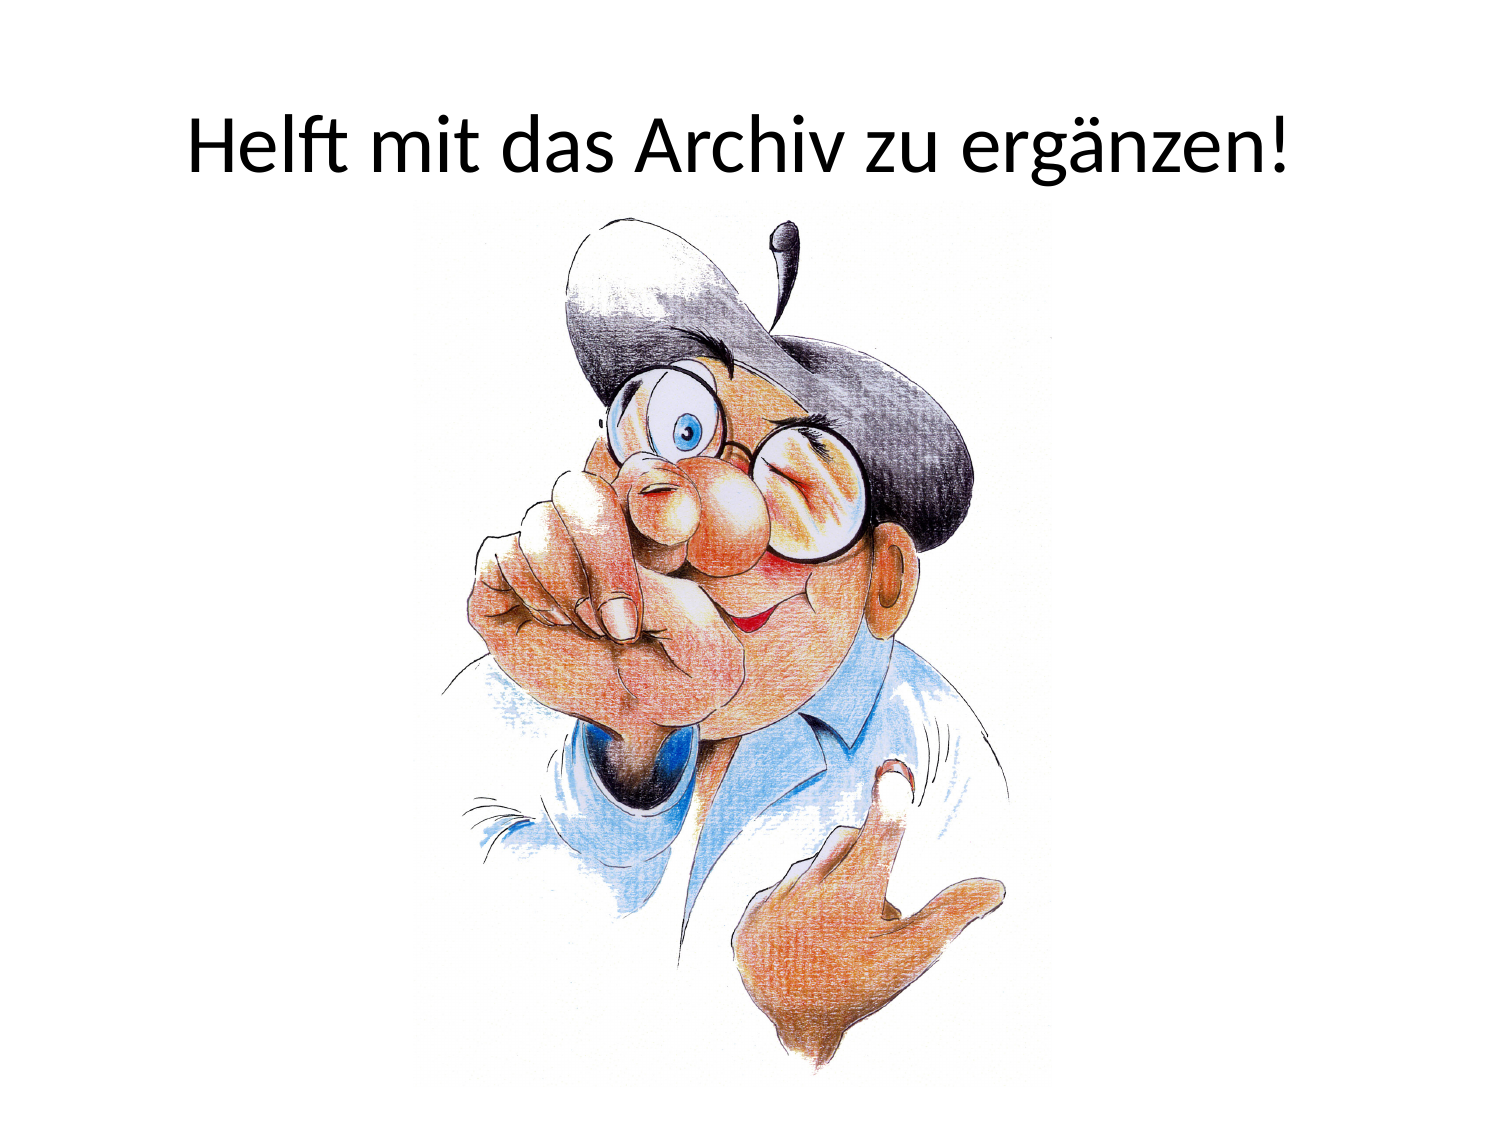

# Helft mit das Archiv zu ergänzen!